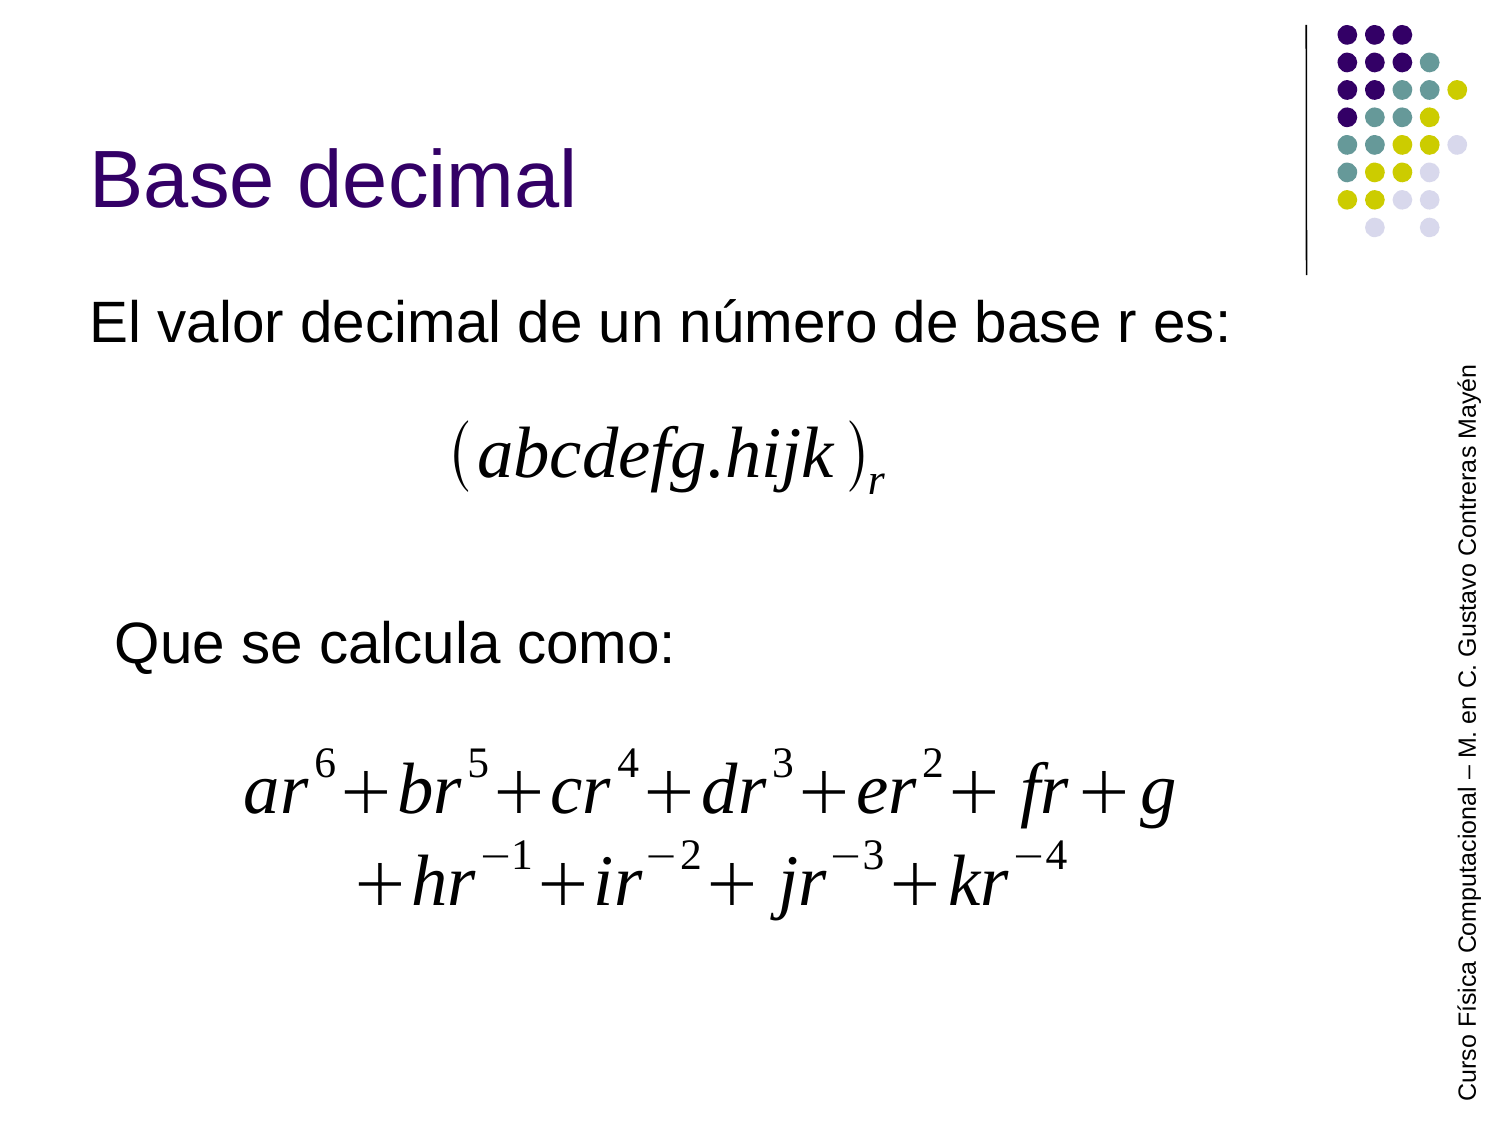

# Base decimal
El valor decimal de un número de base r es:
Que se calcula como: